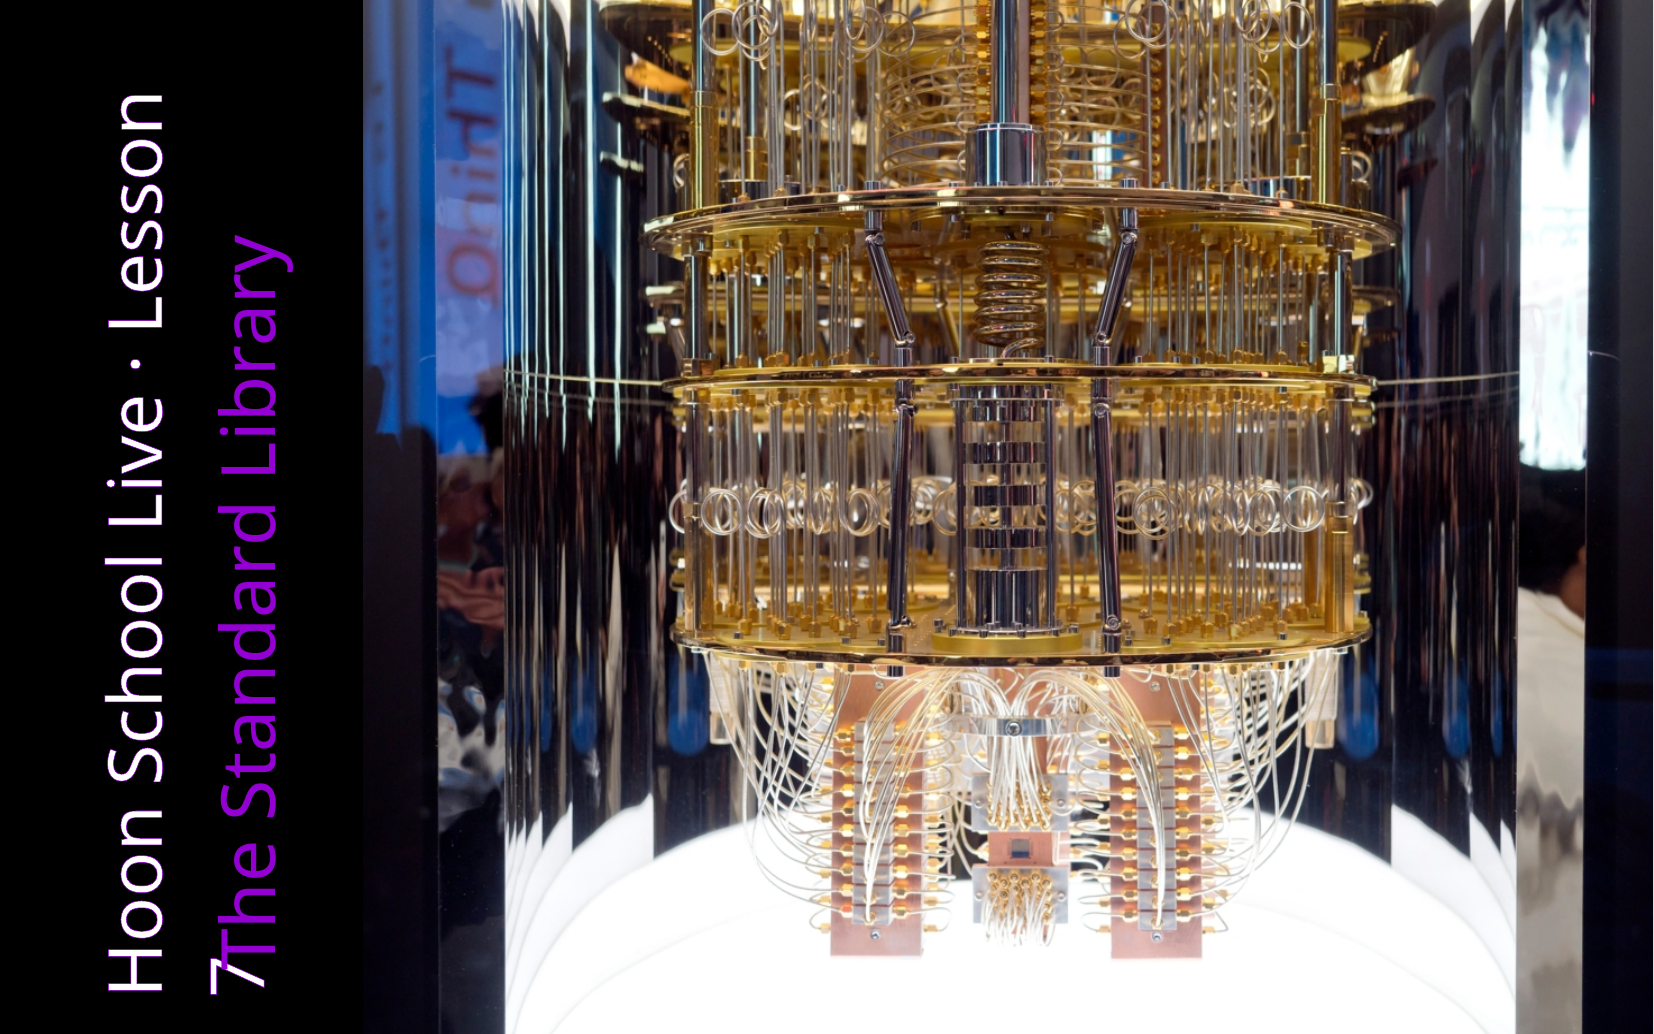

Hoon School Live · Lesson 7
The Standard Library